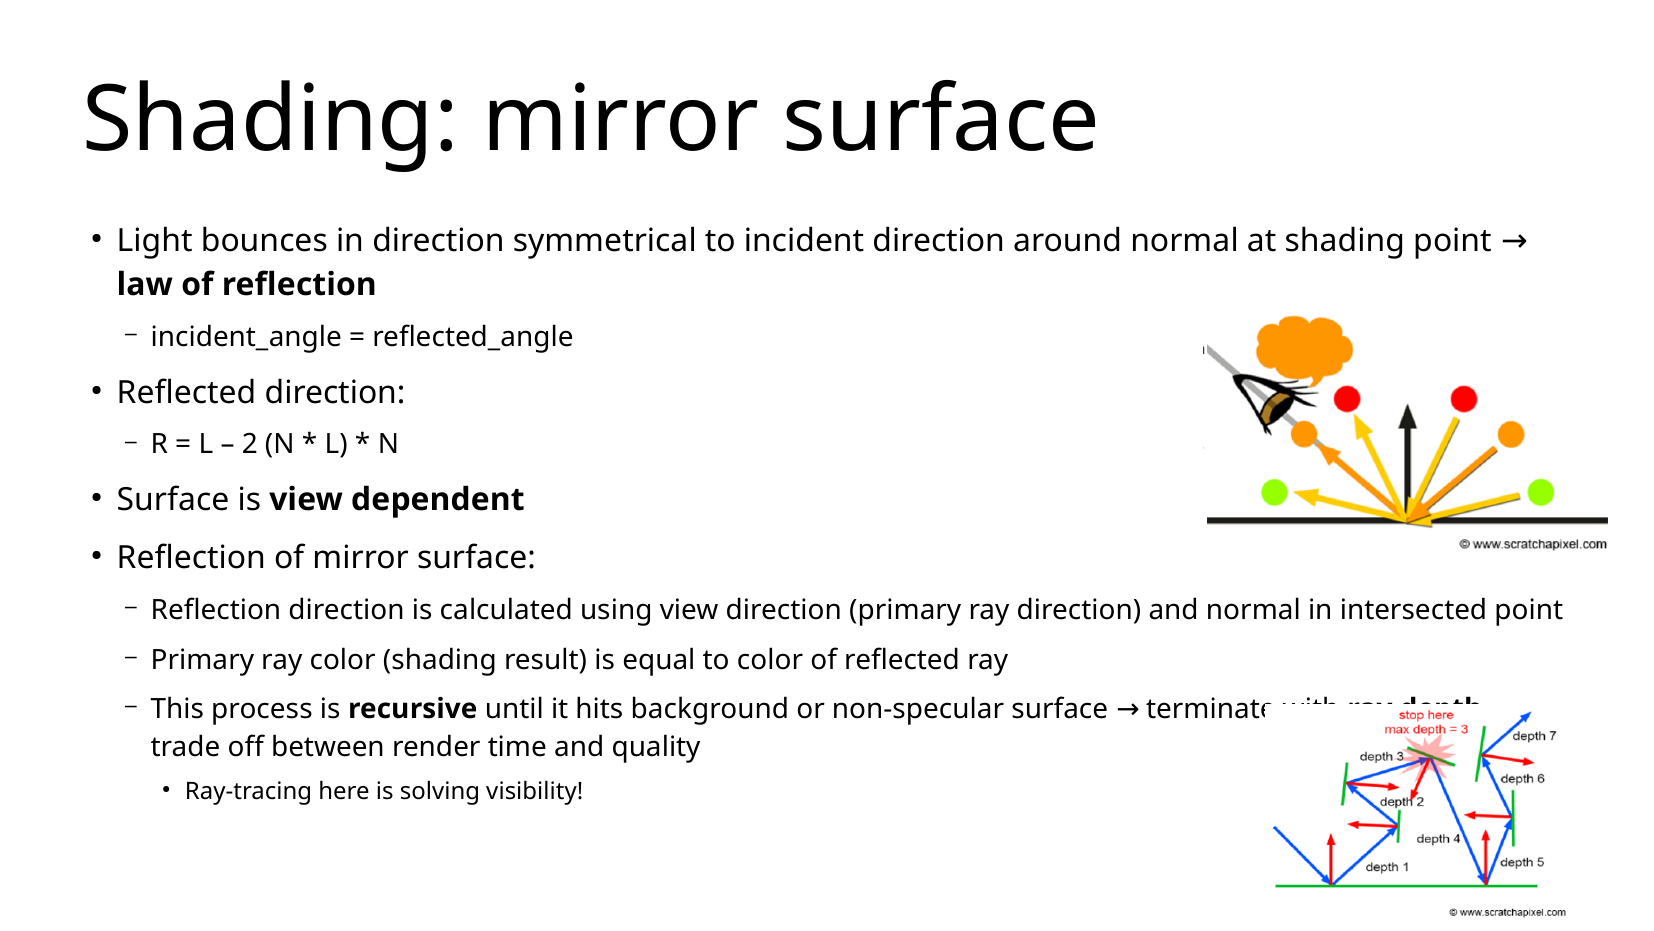

# Shading: mirror surface
Light bounces in direction symmetrical to incident direction around normal at shading point → law of reflection
incident_angle = reflected_angle
Reflected direction:
R = L – 2 (N * L) * N
Surface is view dependent
Reflection of mirror surface:
Reflection direction is calculated using view direction (primary ray direction) and normal in intersected point
Primary ray color (shading result) is equal to color of reflected ray
This process is recursive until it hits background or non-specular surface → terminate with ray depth – trade off between render time and quality
Ray-tracing here is solving visibility!